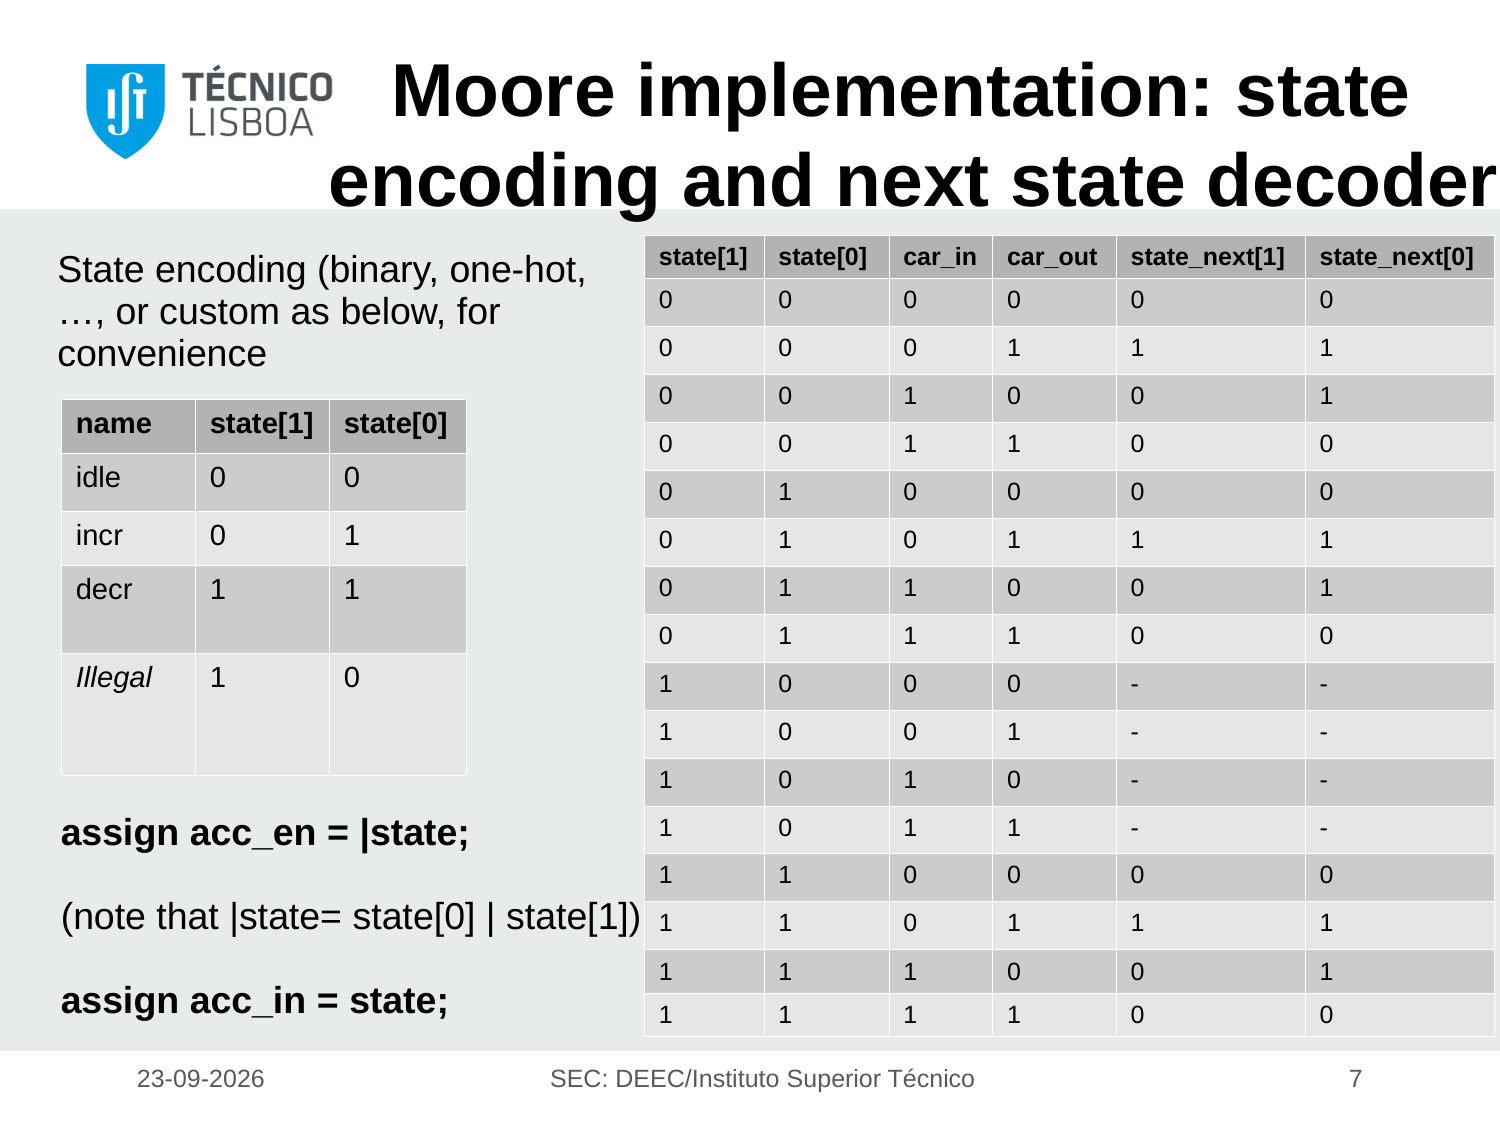

# Moore implementation: state encoding and next state decoder
| state[1] | state[0] | car\_in | car\_out | state\_next[1] | state\_next[0] |
| --- | --- | --- | --- | --- | --- |
| 0 | 0 | 0 | 0 | 0 | 0 |
| 0 | 0 | 0 | 1 | 1 | 1 |
| 0 | 0 | 1 | 0 | 0 | 1 |
| 0 | 0 | 1 | 1 | 0 | 0 |
| 0 | 1 | 0 | 0 | 0 | 0 |
| 0 | 1 | 0 | 1 | 1 | 1 |
| 0 | 1 | 1 | 0 | 0 | 1 |
| 0 | 1 | 1 | 1 | 0 | 0 |
| 1 | 0 | 0 | 0 | - | - |
| 1 | 0 | 0 | 1 | - | - |
| 1 | 0 | 1 | 0 | - | - |
| 1 | 0 | 1 | 1 | - | - |
| 1 | 1 | 0 | 0 | 0 | 0 |
| 1 | 1 | 0 | 1 | 1 | 1 |
| 1 | 1 | 1 | 0 | 0 | 1 |
| 1 | 1 | 1 | 1 | 0 | 0 |
State encoding (binary, one-hot,
…, or custom as below, for
convenience
| name | state[1] | state[0] |
| --- | --- | --- |
| idle | 0 | 0 |
| incr | 0 | 1 |
| decr | 1 | 1 |
| Illegal | 1 | 0 |
assign acc_en = |state;
(note that |state= state[0] | state[1])
assign acc_in = state;
7